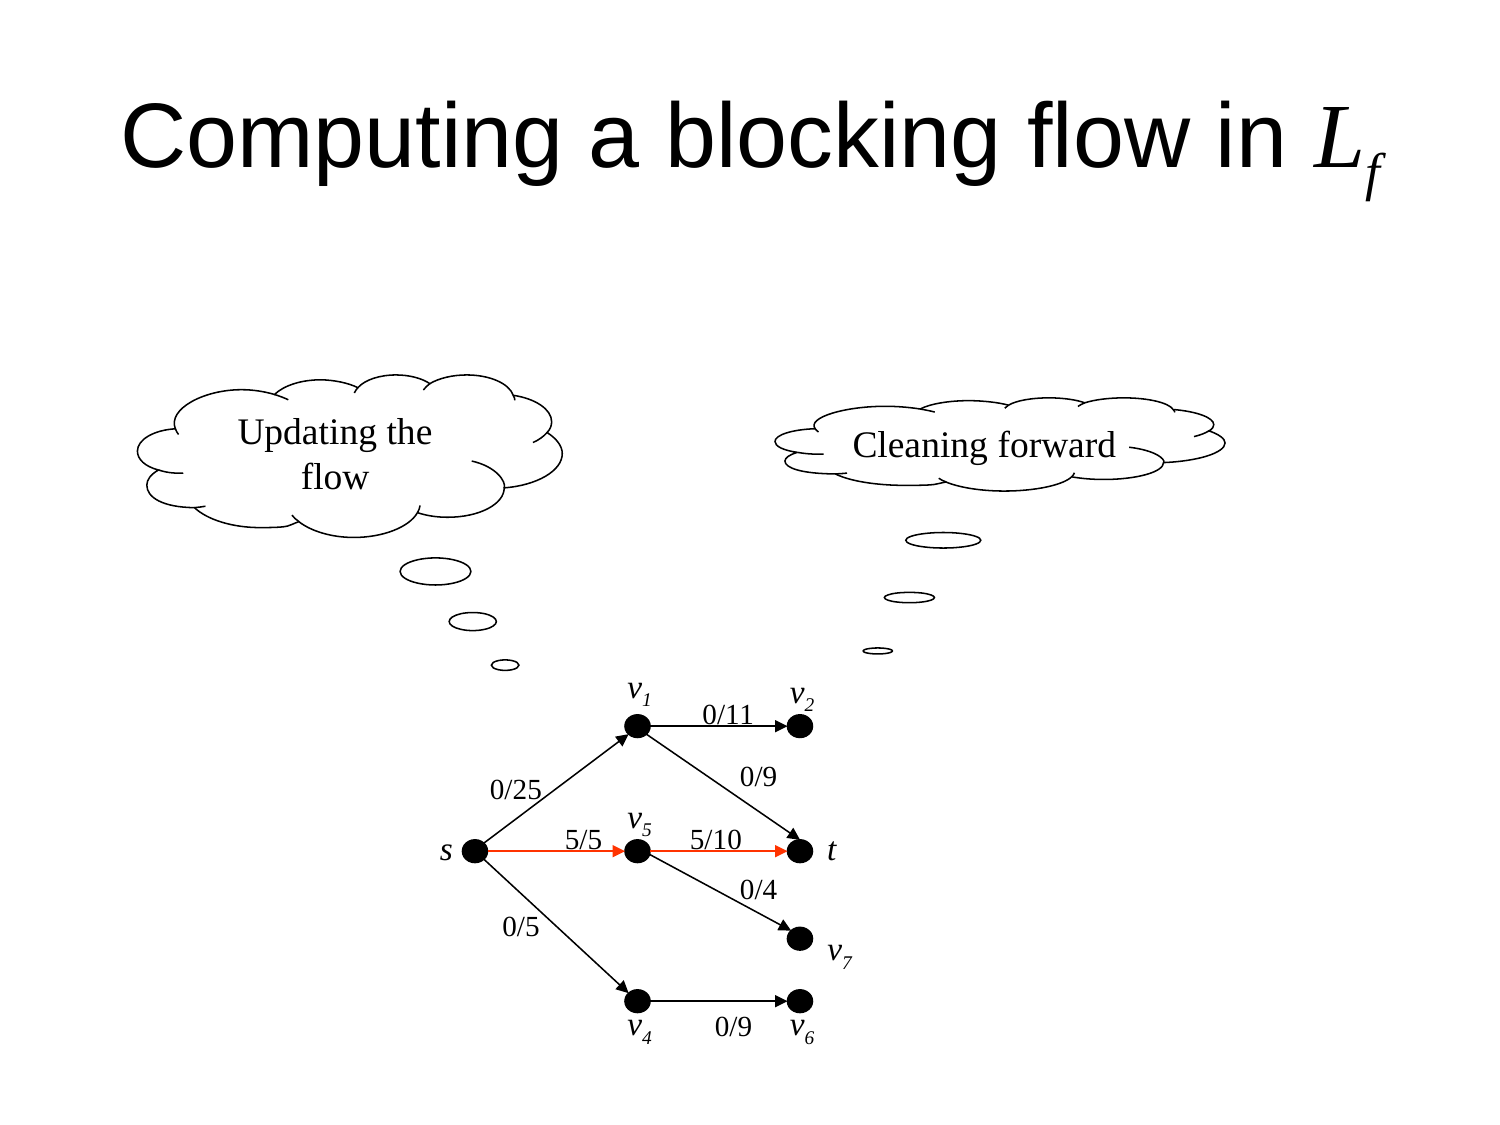

# Computing a blocking flow in Lf
Updating the flow
Cleaning forward
v1
v2
0/11
0/9
0/25
v5
5/5
5/10
s
t
0/4
0/5
v7
v4
v6
0/9